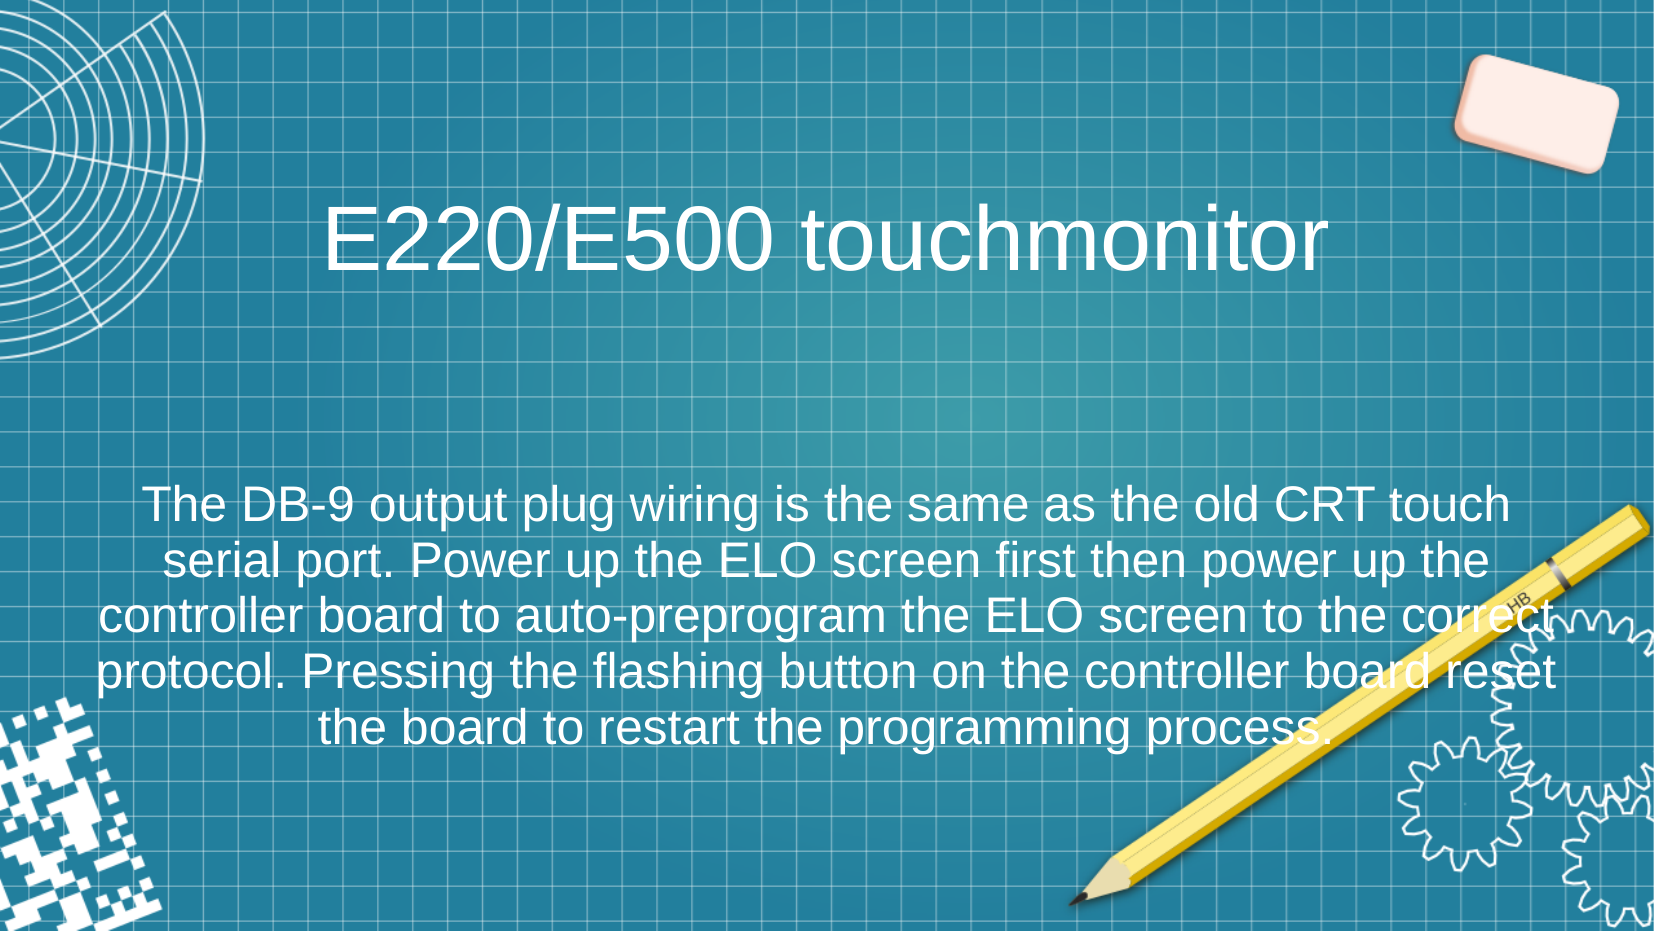

# E220/E500 touchmonitor
The DB-9 output plug wiring is the same as the old CRT touch serial port. Power up the ELO screen first then power up the controller board to auto-preprogram the ELO screen to the correct protocol. Pressing the flashing button on the controller board reset the board to restart the programming process.